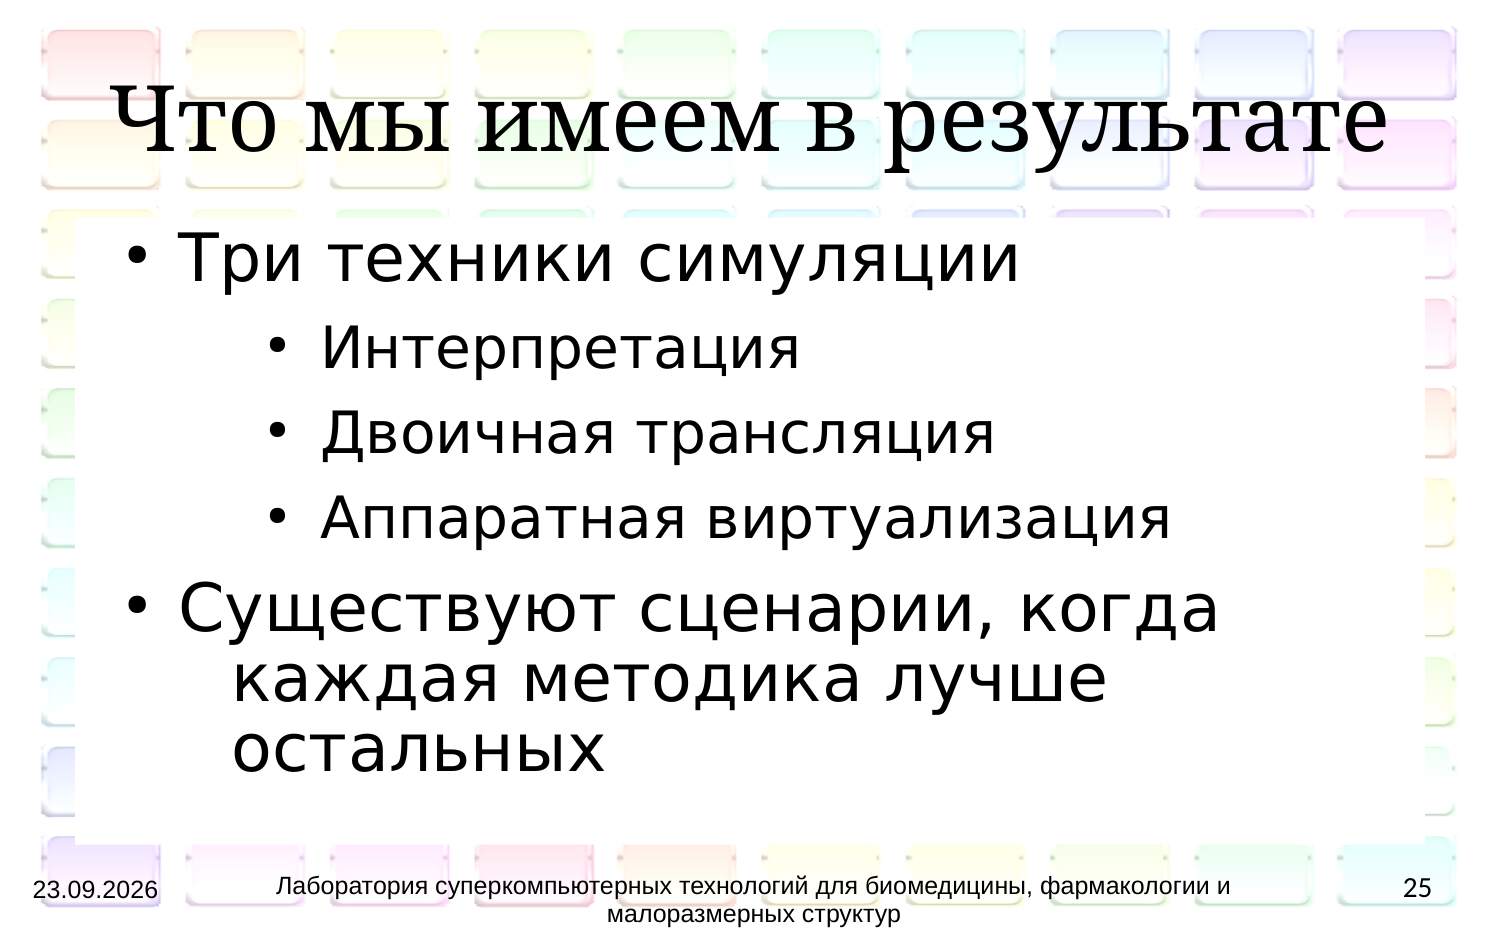

# Что мы имеем в результате
Три техники симуляции
Интерпретация
Двоичная трансляция
Аппаратная виртуализация
Существуют сценарии, когда каждая методика лучше остальных
Лаборатория суперкомпьютерных технологий для биомедицины, фармакологии и малоразмерных структур